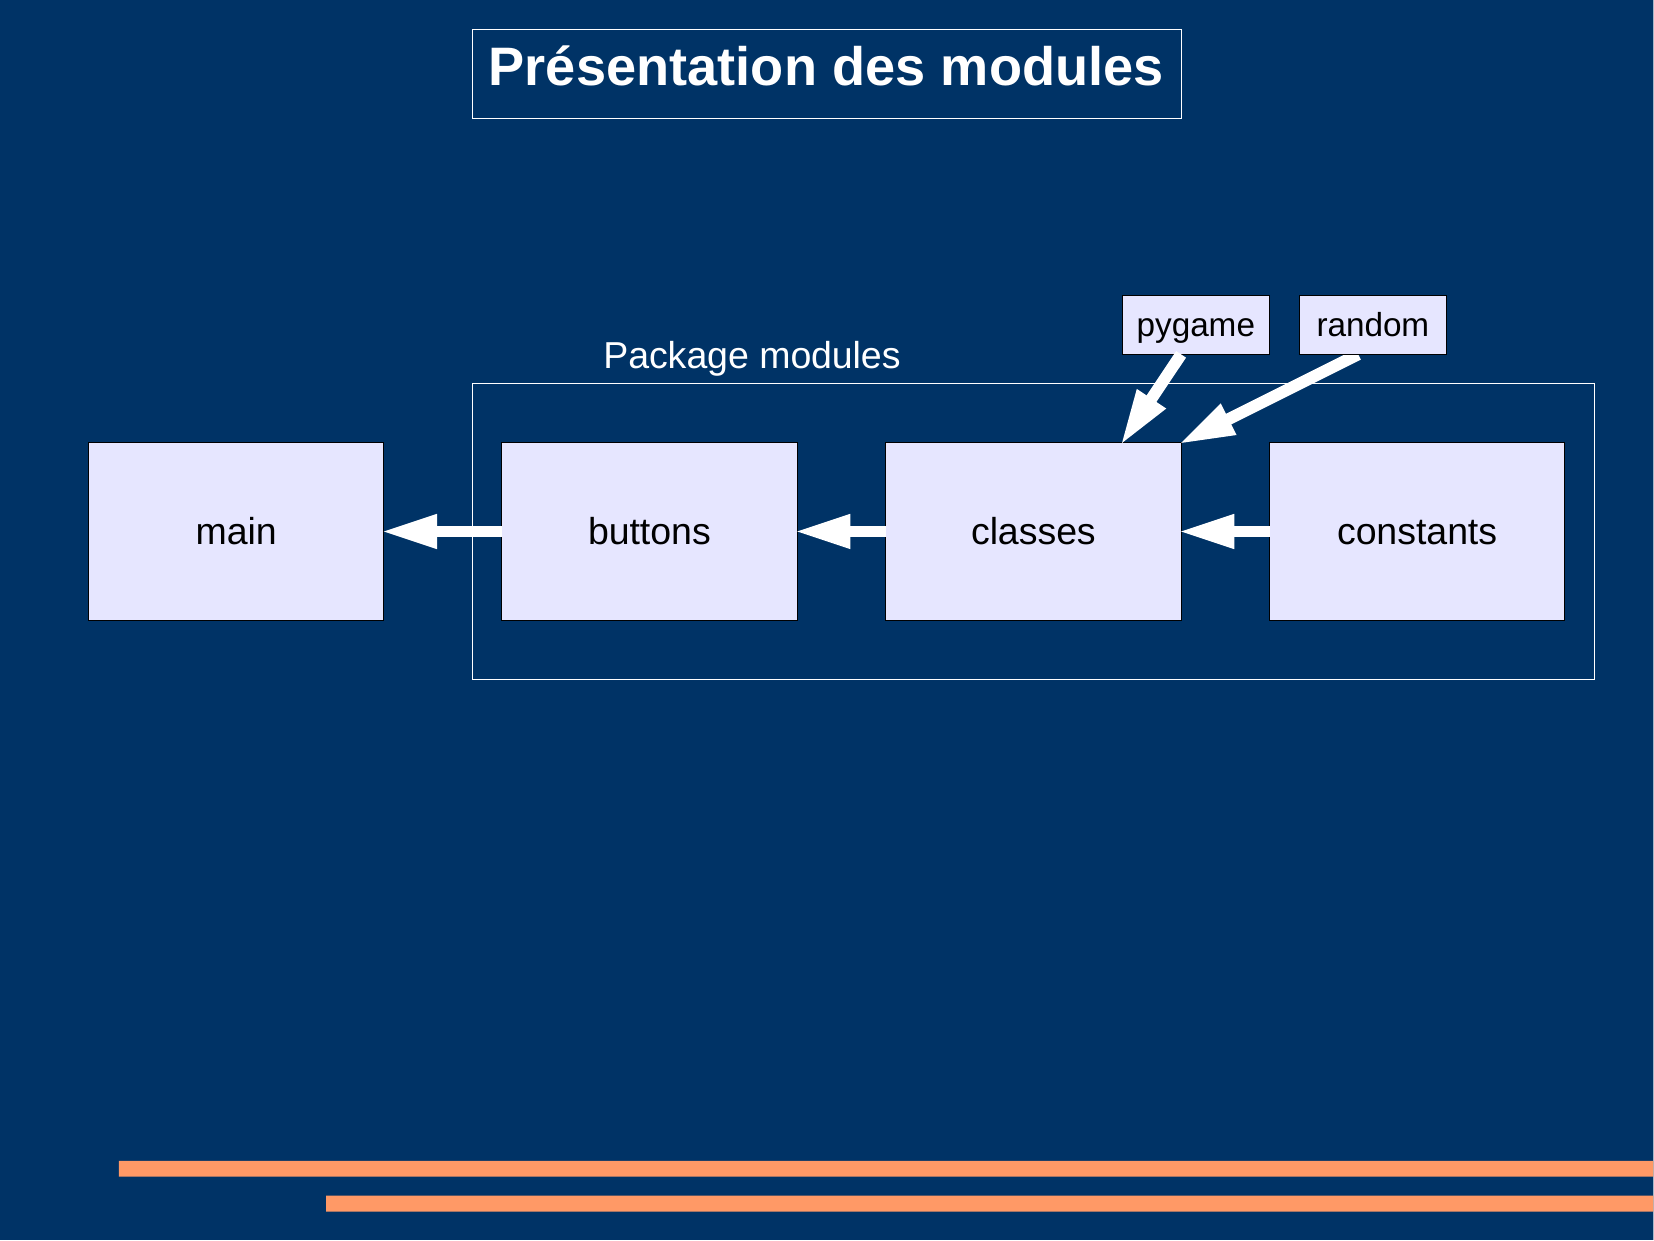

Présentation des modules
pygame
random
Package modules
main
buttons
classes
constants